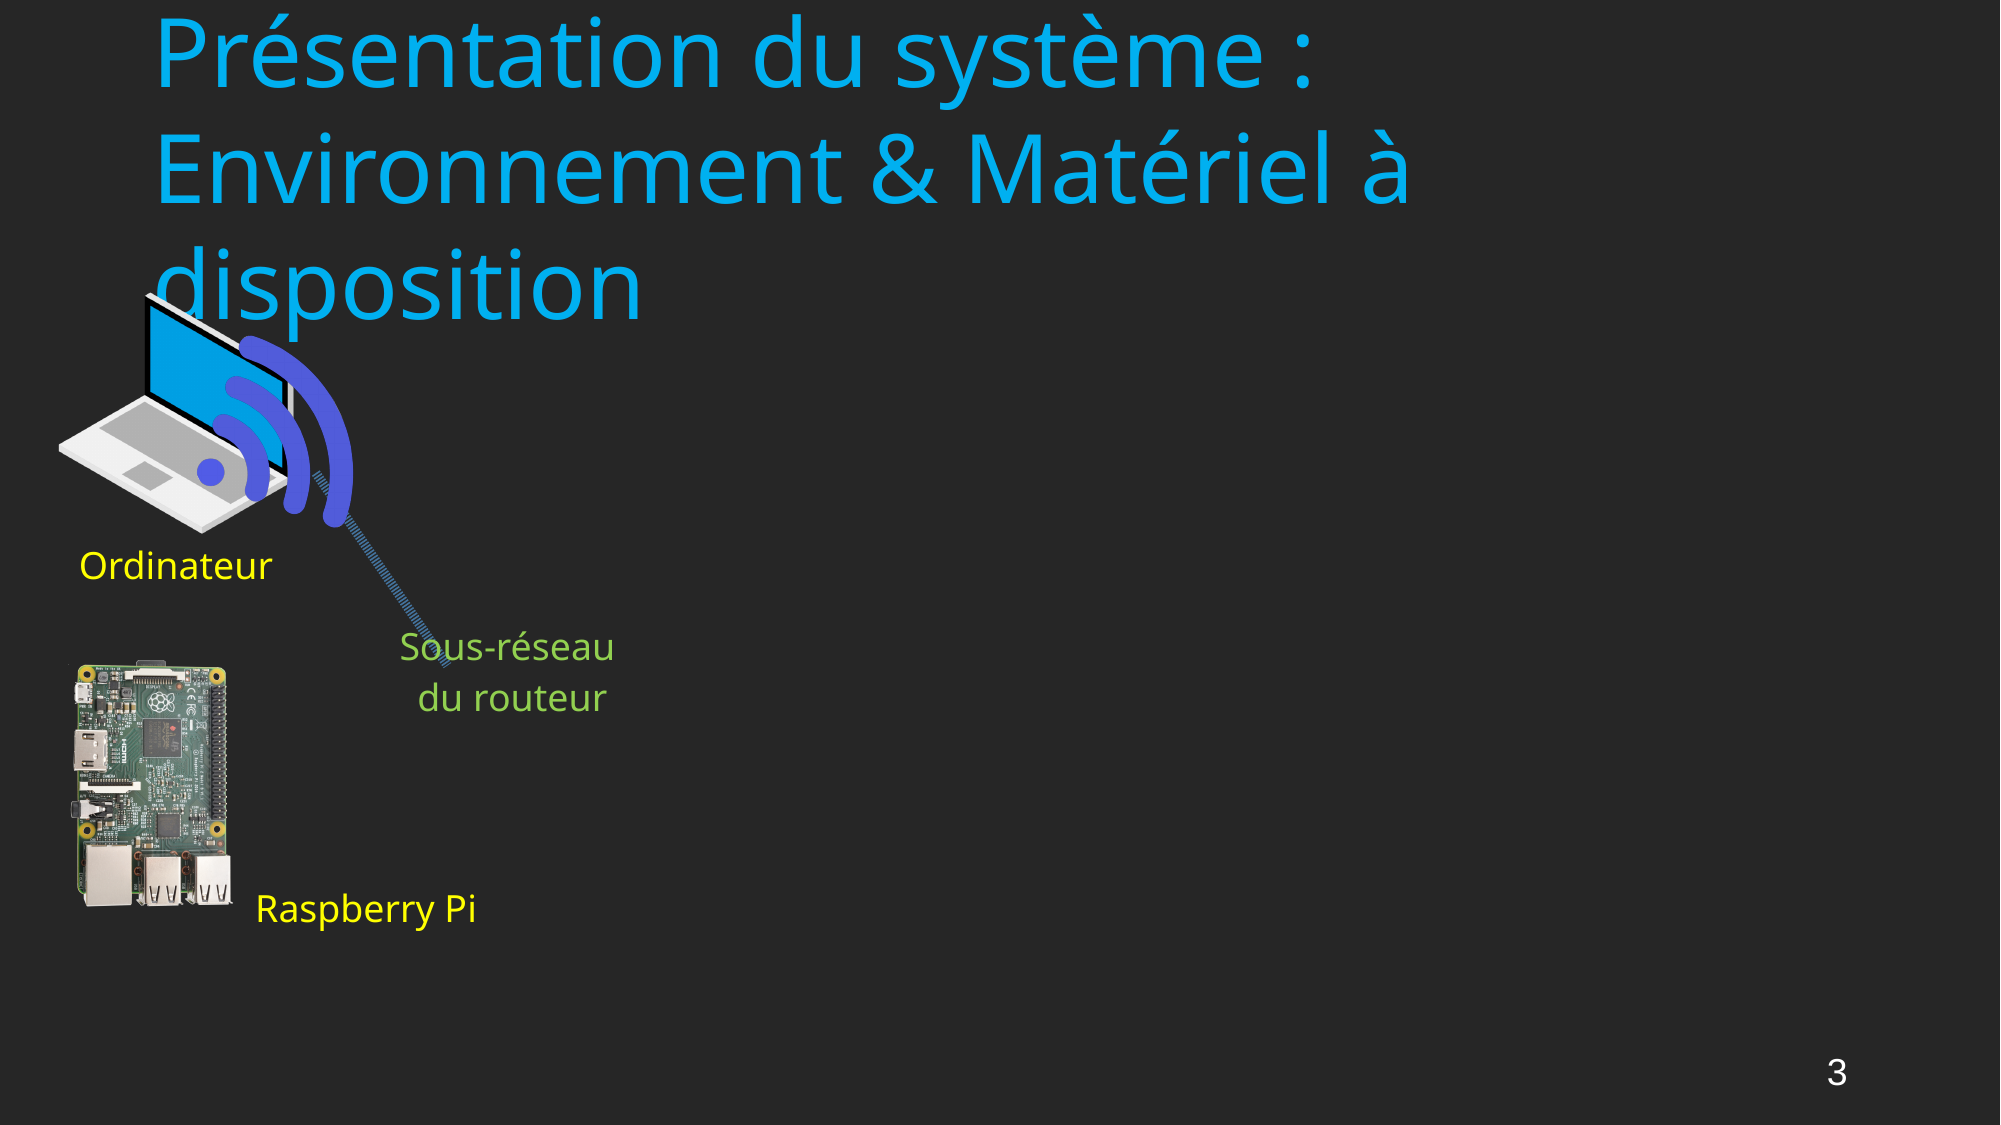

# Présentation du système : Environnement & Matériel à disposition
Ordinateur
Sous-réseau
du routeur
Raspberry Pi
1